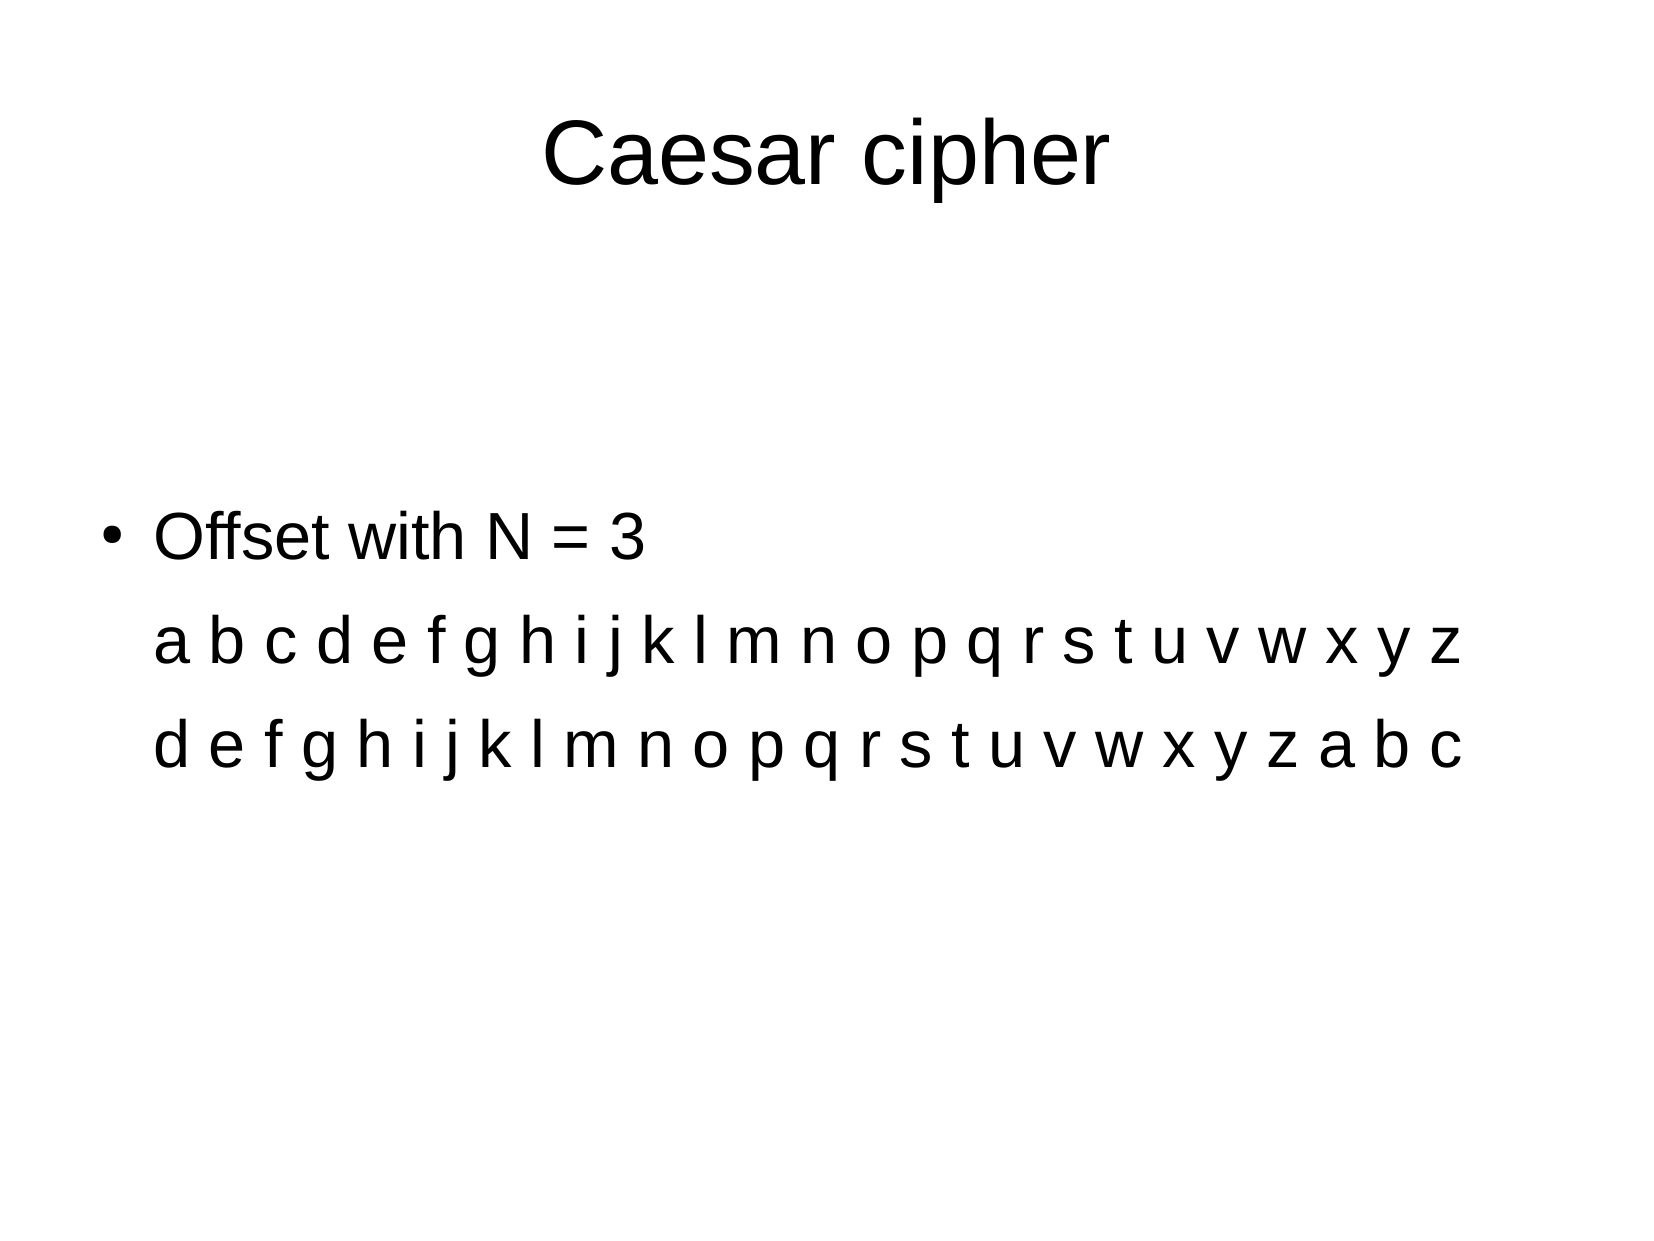

# Caesar cipher
Offset with N = 3
a b c d e f g h i j k l m n o p q r s t u v w x y z
d e f g h i j k l m n o p q r s t u v w x y z a b c